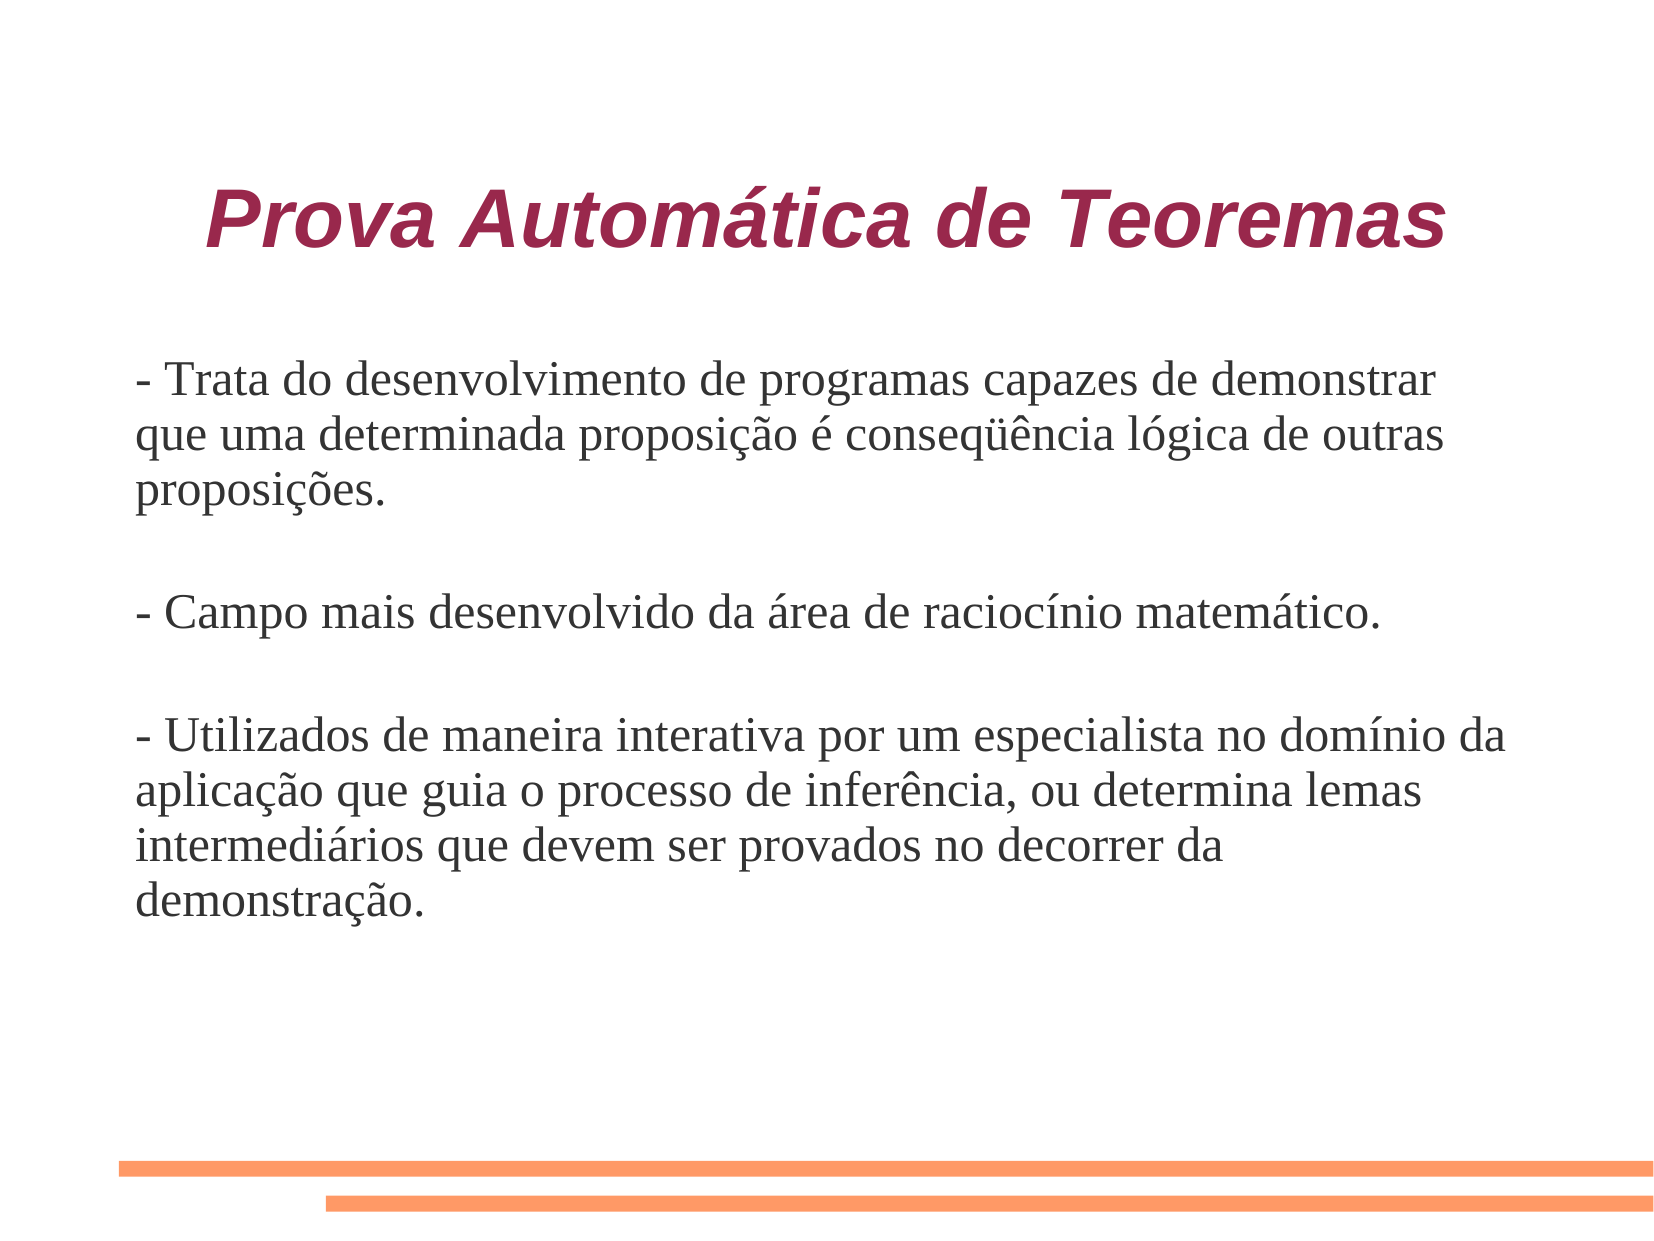

# Prova Automática de Teoremas
- Trata do desenvolvimento de programas capazes de demonstrar que uma determinada proposição é conseqüência lógica de outras proposições.
- Campo mais desenvolvido da área de raciocínio matemático.
- Utilizados de maneira interativa por um especialista no domínio da aplicação que guia o processo de inferência, ou determina lemas intermediários que devem ser provados no decorrer da demonstração.